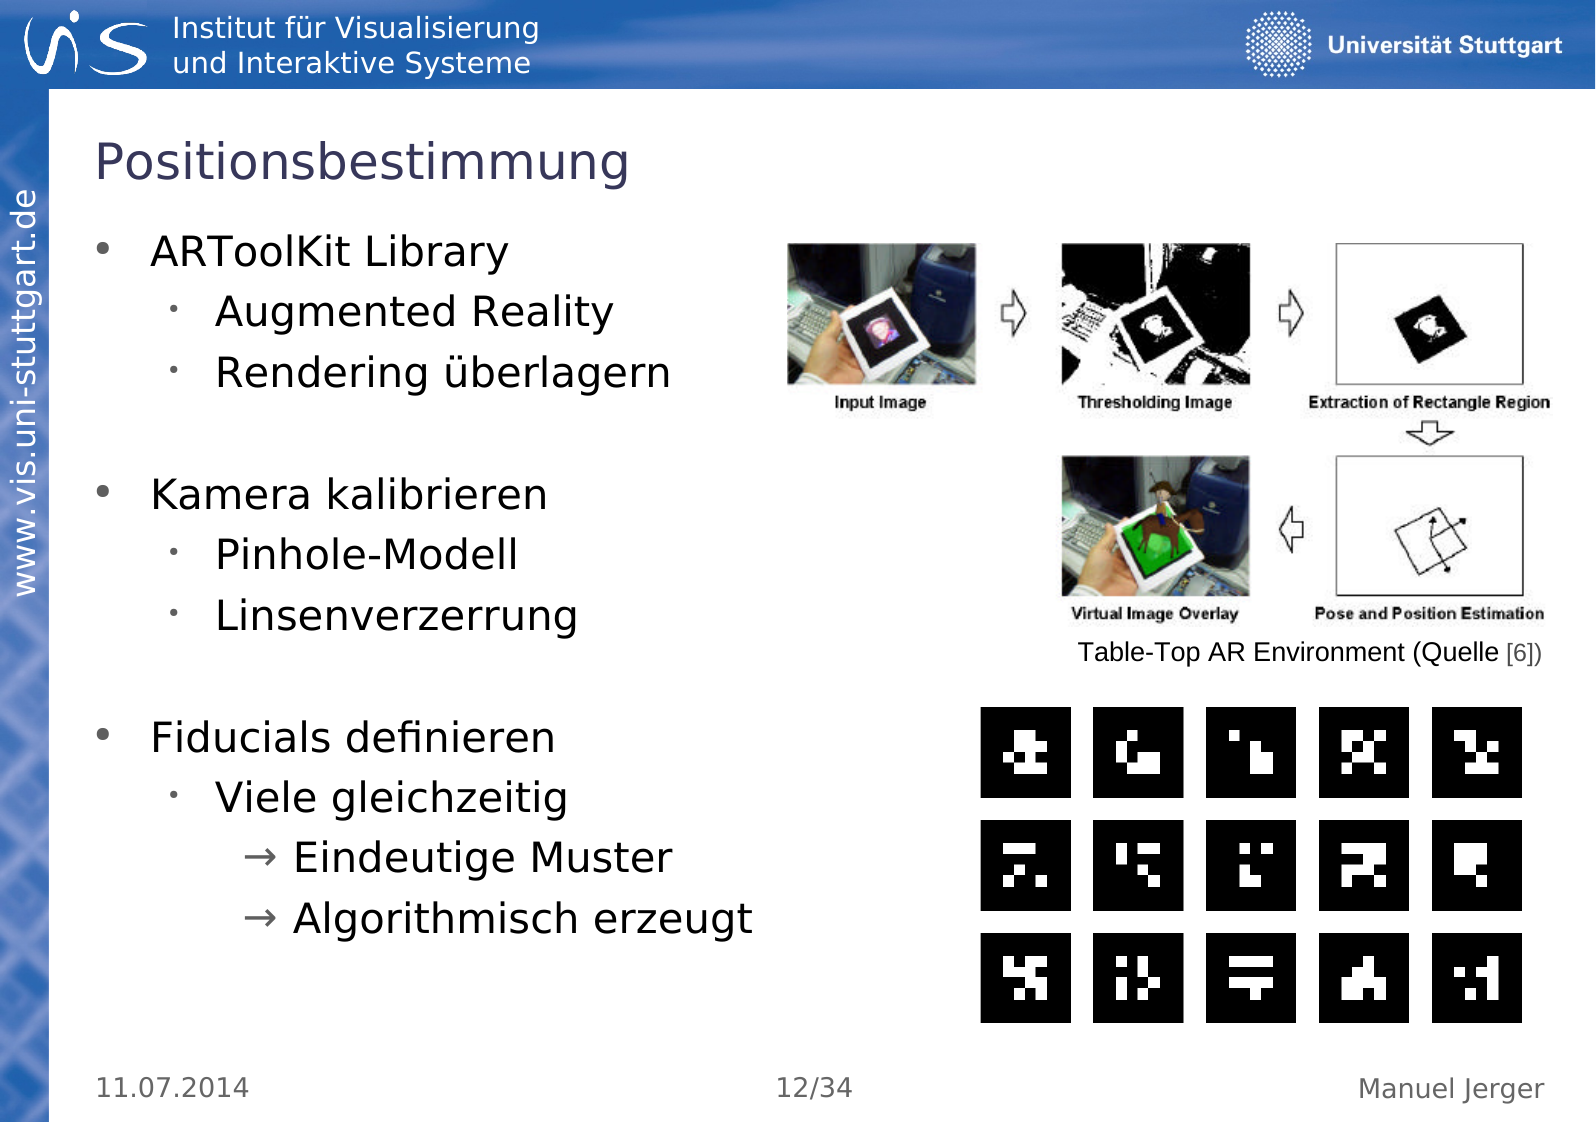

# Positionsbestimmung
ARToolKit Library
Augmented Reality
Rendering überlagern
Kamera kalibrieren
Pinhole-Modell
Linsenverzerrung
Fiducials definieren
Viele gleichzeitig
 Eindeutige Muster
 Algorithmisch erzeugt
Table-Top AR Environment (Quelle [6])